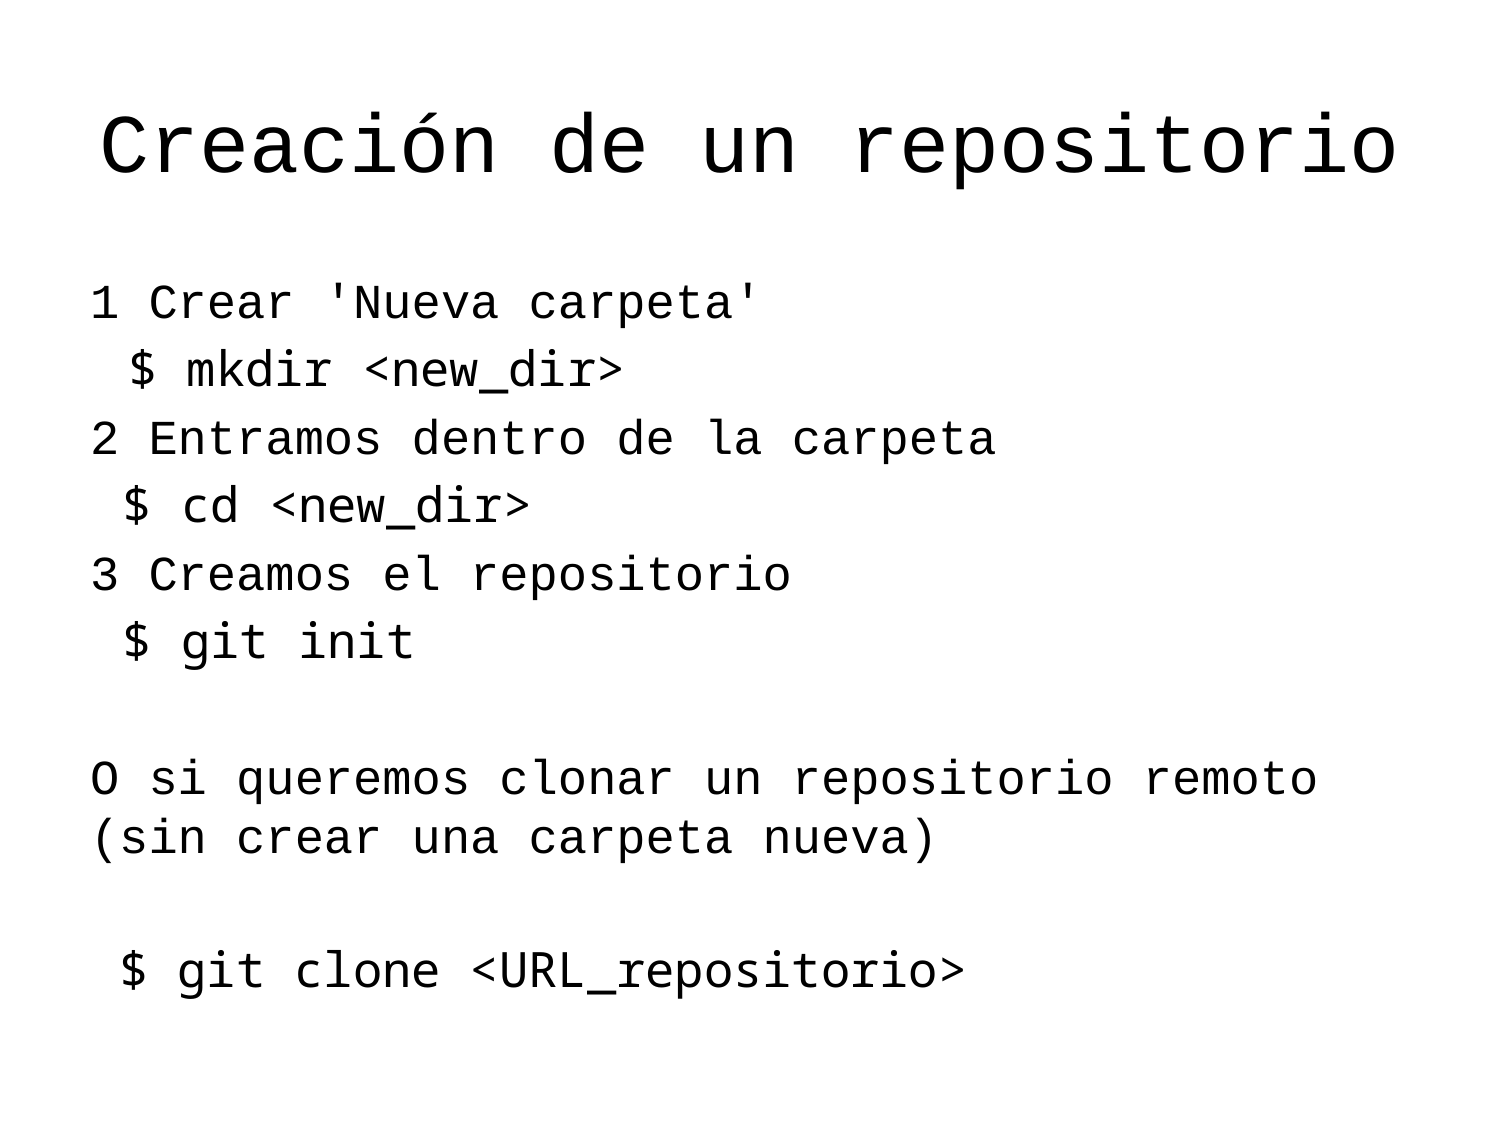

# Creación de un repositorio
1 Crear 'Nueva carpeta'
 $ mkdir <new_dir>
2 Entramos dentro de la carpeta
 $ cd <new_dir>
3 Creamos el repositorio
 $ git init
O si queremos clonar un repositorio remoto (sin crear una carpeta nueva)
 $ git clone <URL_repositorio>